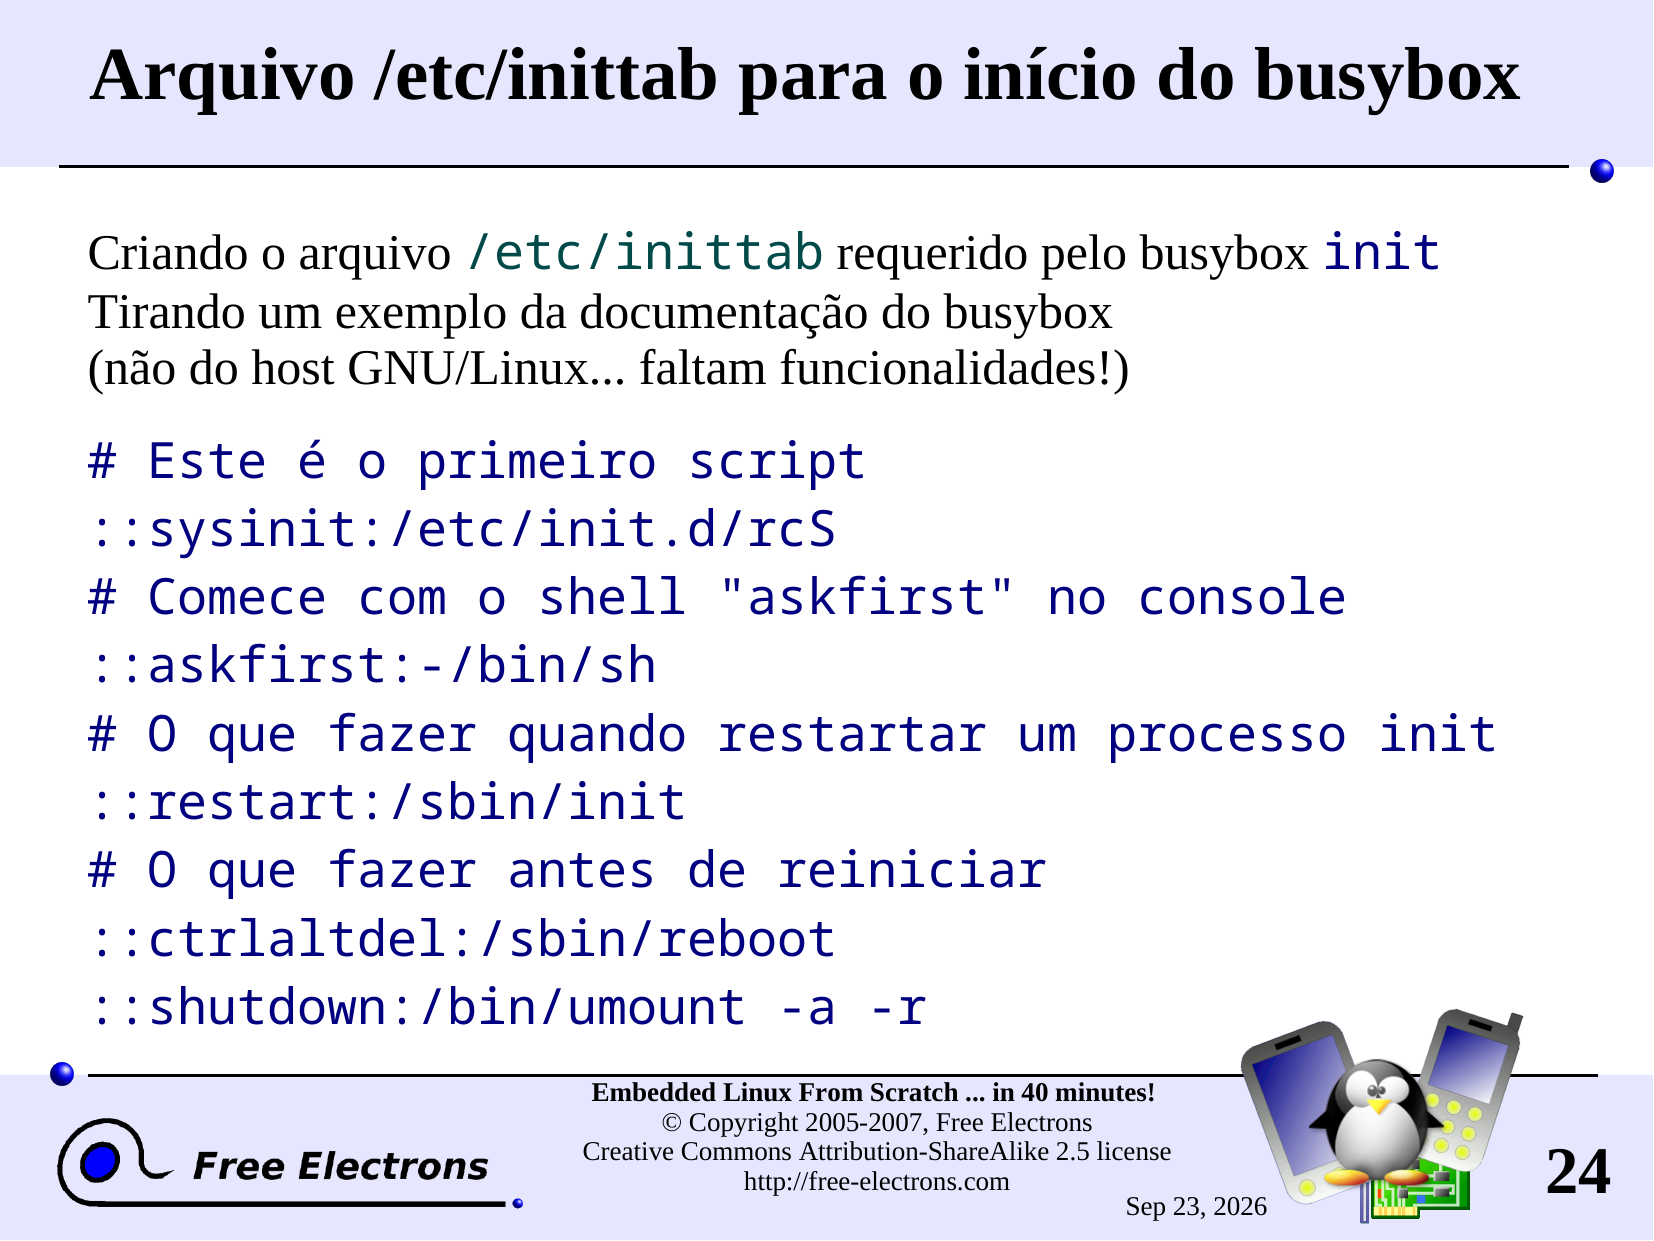

# Arquivo /etc/inittab para o início do busybox
Criando o arquivo /etc/inittab requerido pelo busybox init
Tirando um exemplo da documentação do busybox
(não do host GNU/Linux... faltam funcionalidades!)
# Este é o primeiro script ::sysinit:/etc/init.d/rcS # Comece com o shell "askfirst" no console ::askfirst:-/bin/sh # O que fazer quando restartar um processo init ::restart:/sbin/init # O que fazer antes de reiniciar ::ctrlaltdel:/sbin/reboot ::shutdown:/bin/umount -a -r